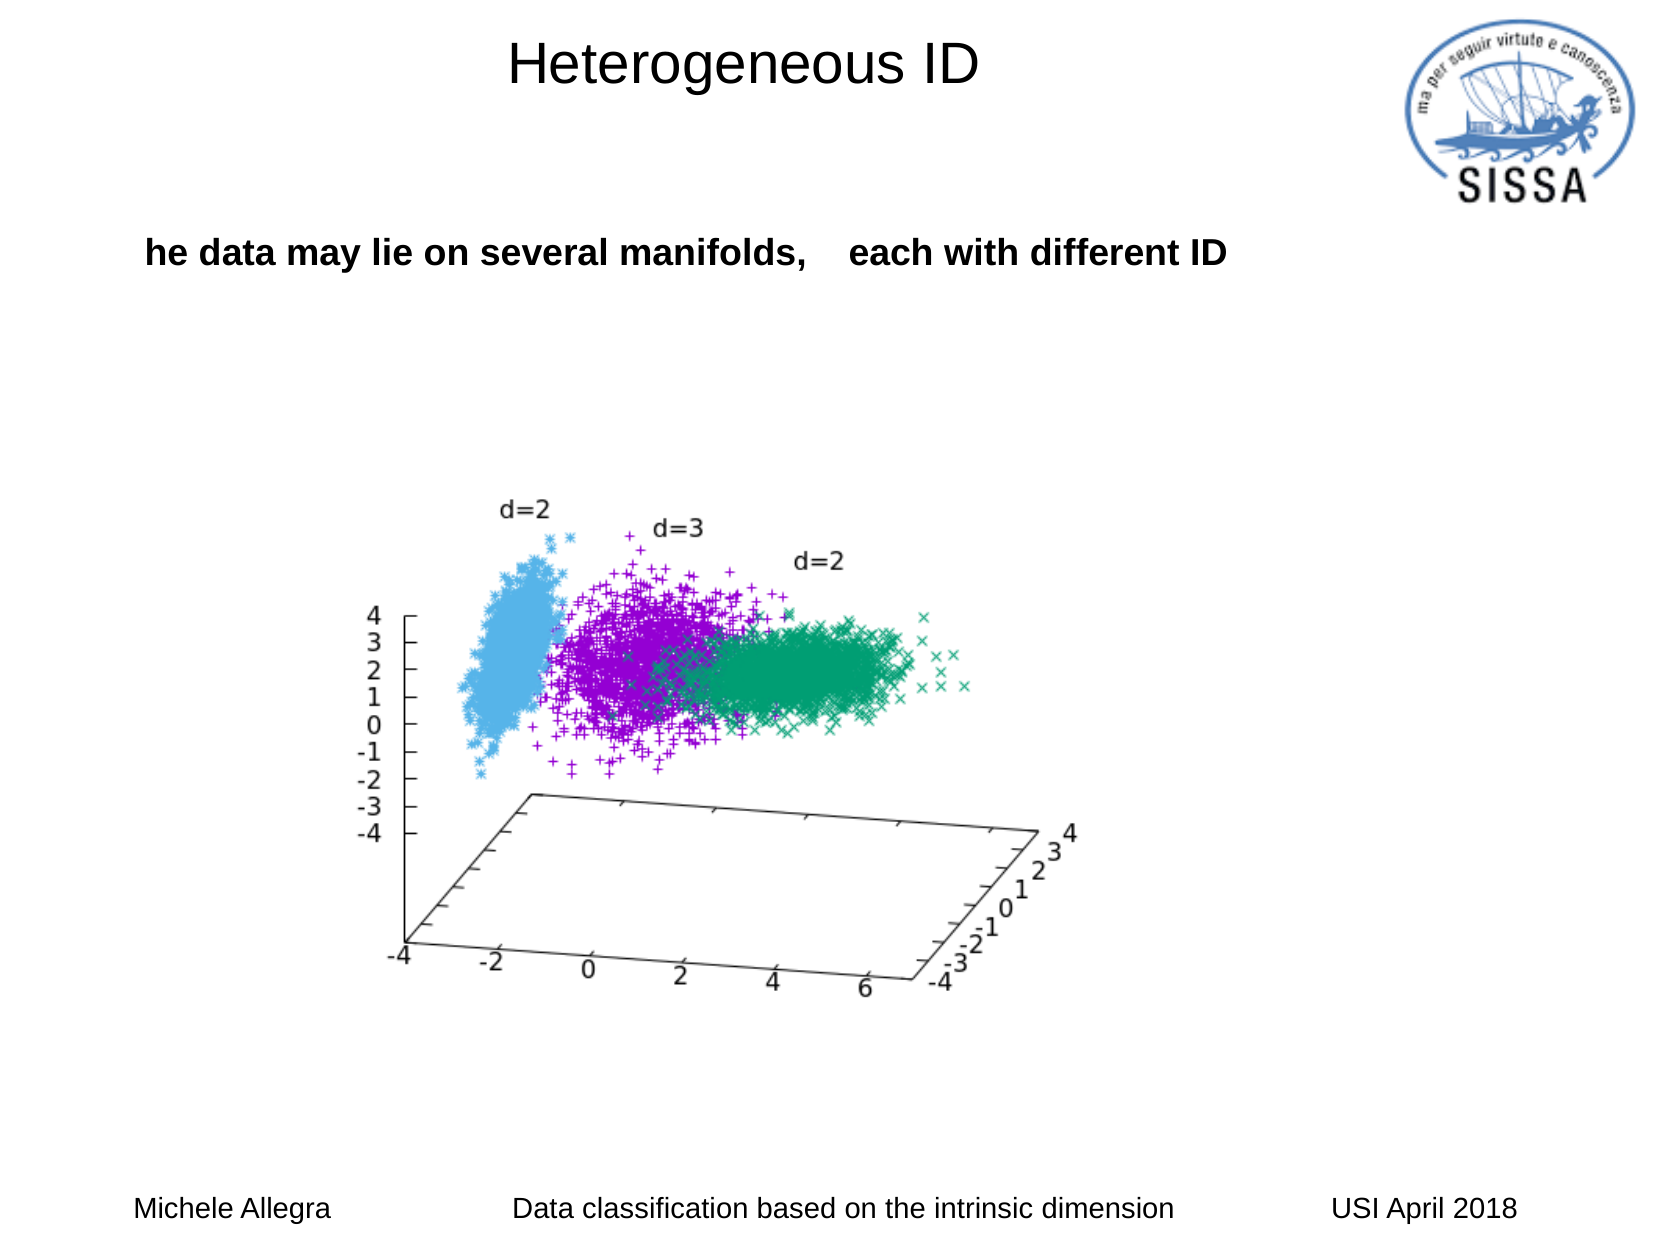

# Heterogeneous ID
he data may lie on several manifolds, each with different ID
Michele Allegra Data classification based on the intrinsic dimension USI April 2018